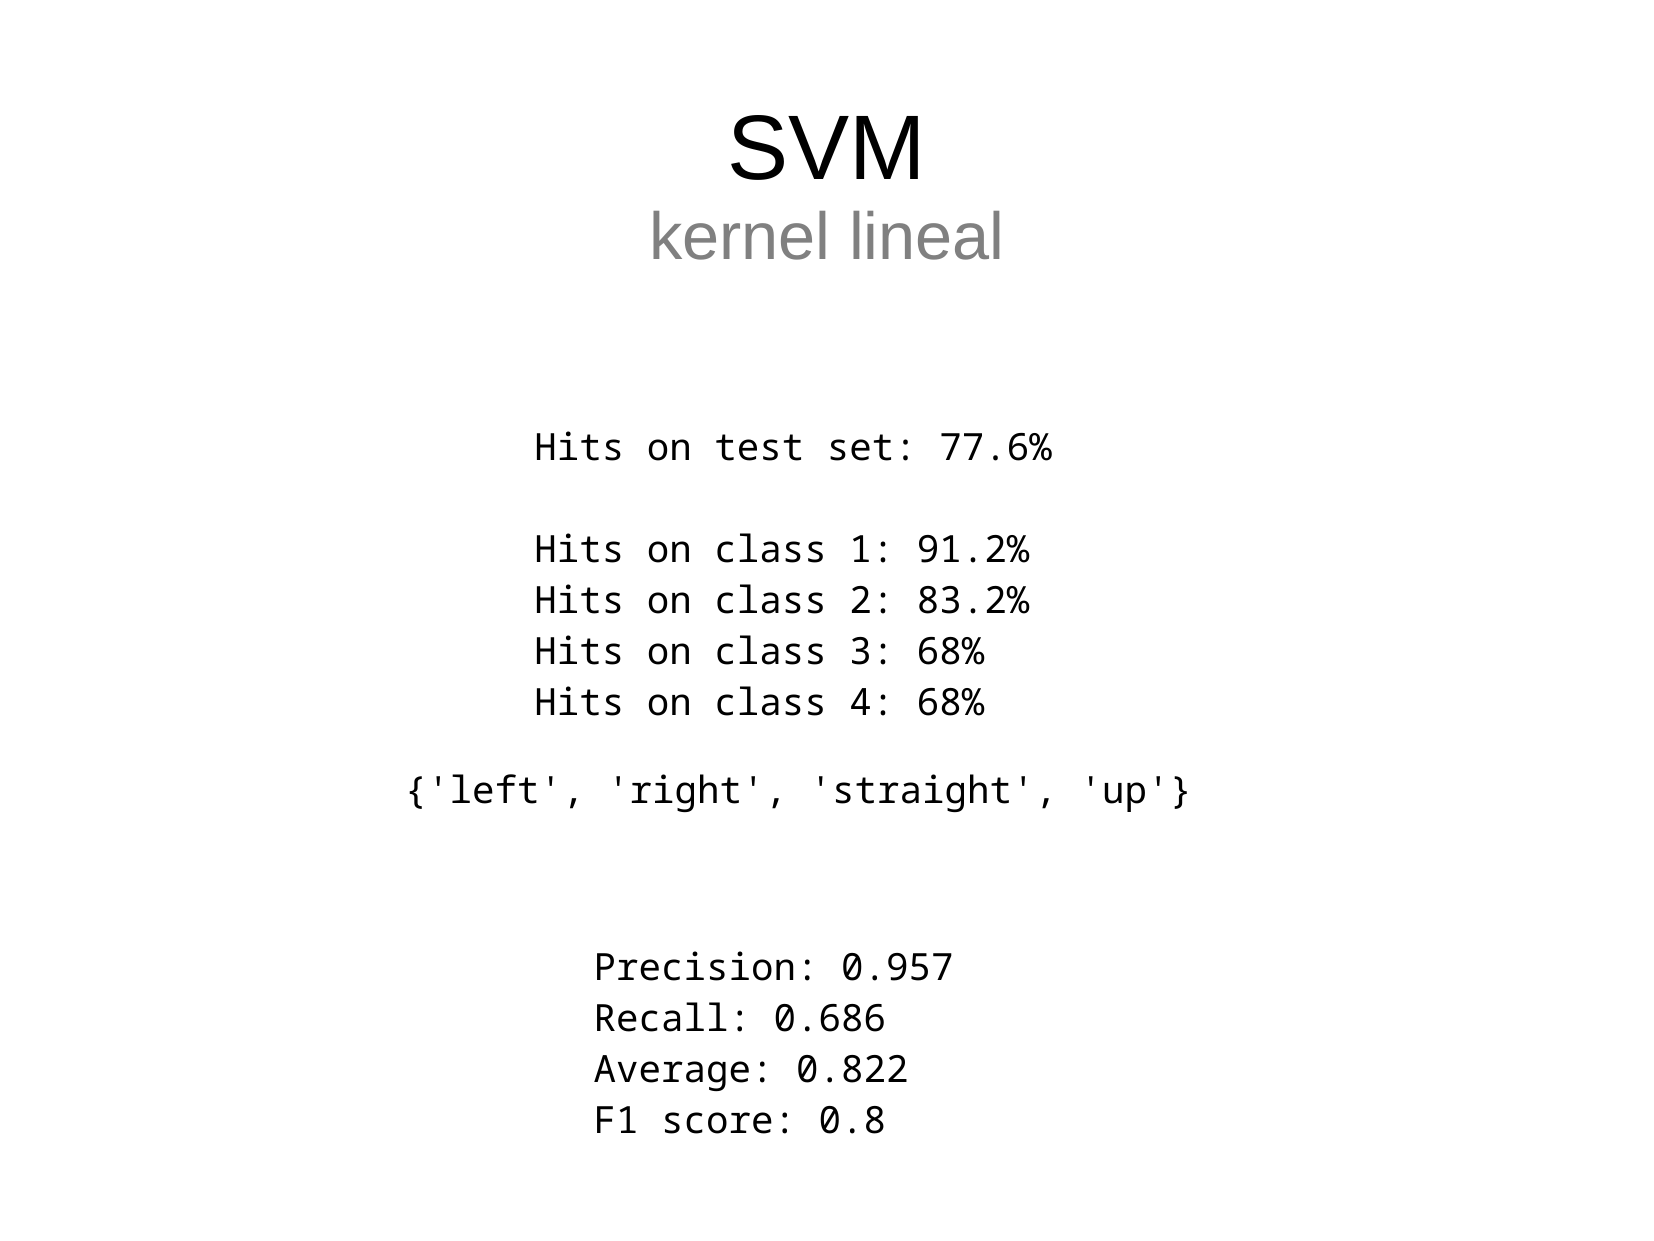

# SVM kernel lineal
Hits on test set: 77.6%
Hits on class 1: 91.2%
Hits on class 2: 83.2%
Hits on class 3: 68%
Hits on class 4: 68%
{'left', 'right', 'straight', 'up'}
Precision: 0.957
Recall: 0.686
Average: 0.822
F1 score: 0.8